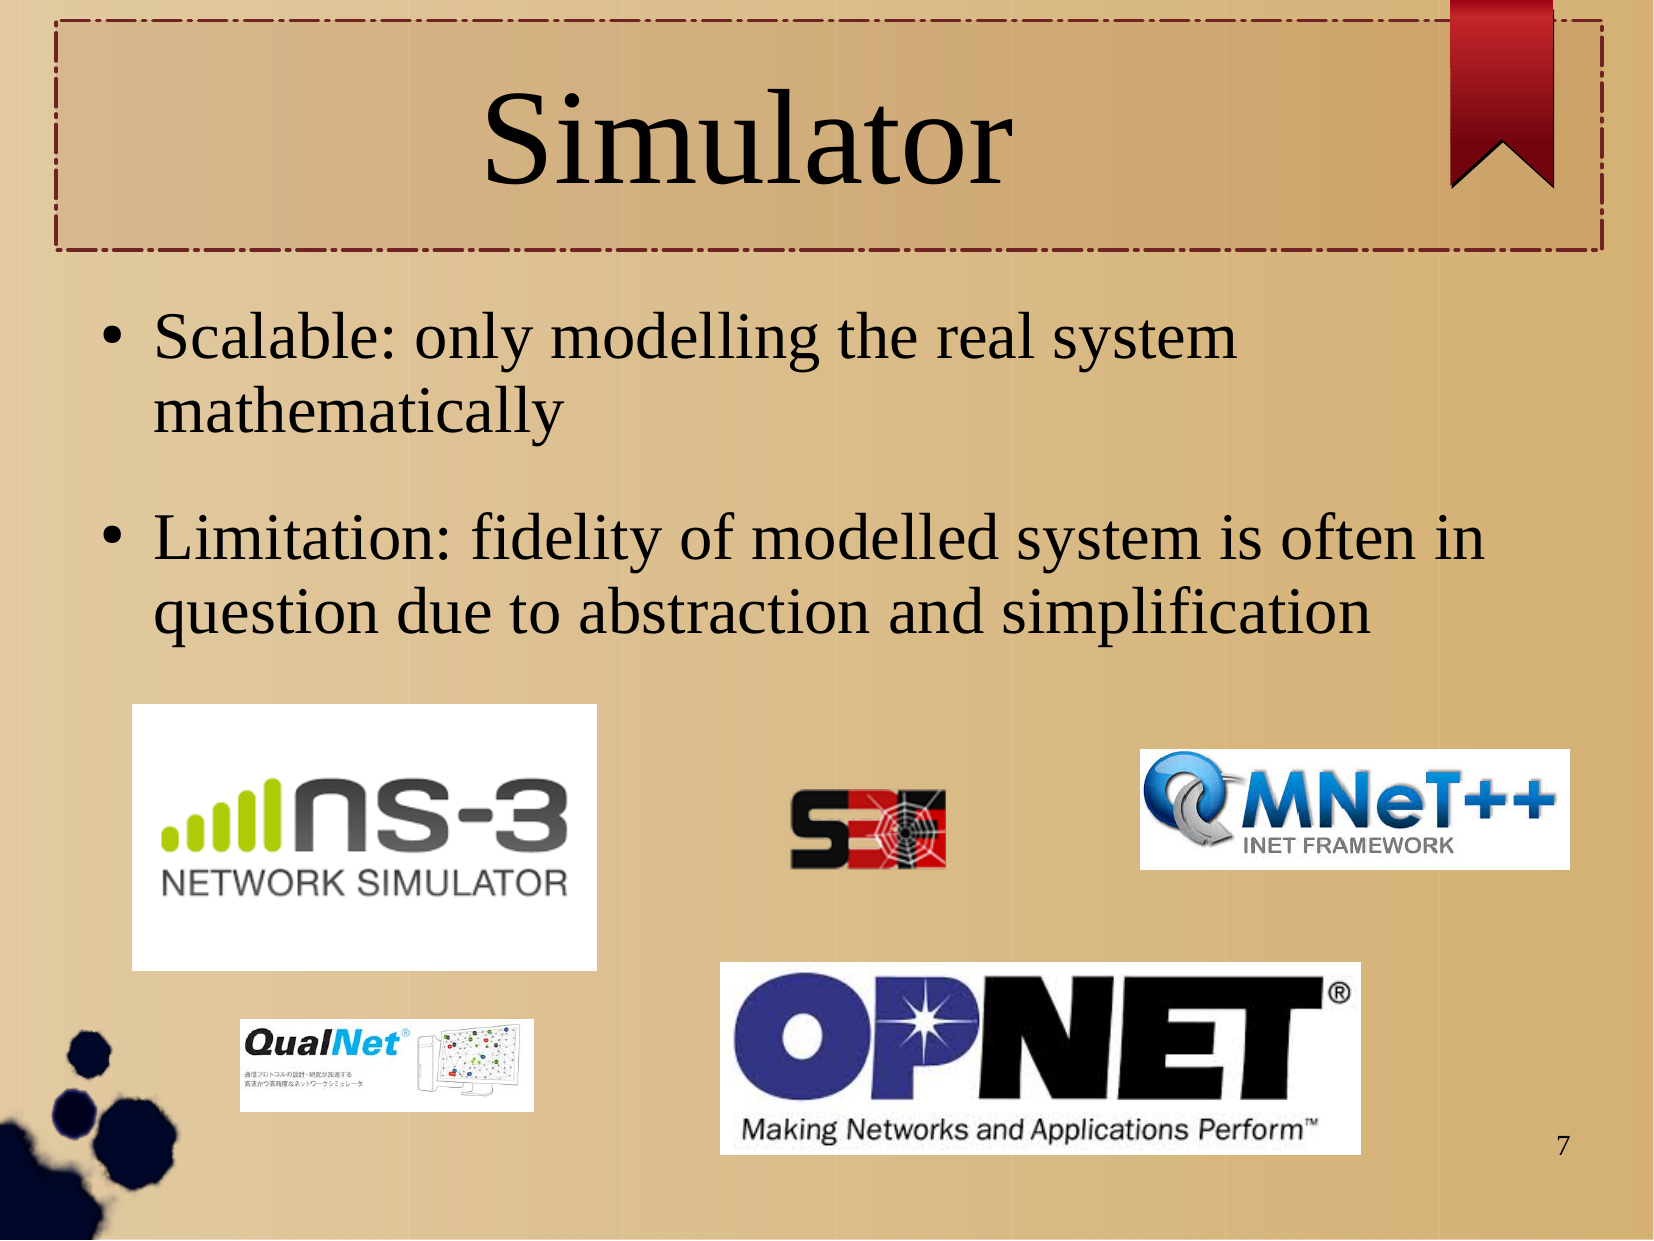

# Simulator
Scalable: only modelling the real system mathematically
Limitation: fidelity of modelled system is often in question due to abstraction and simplification
7